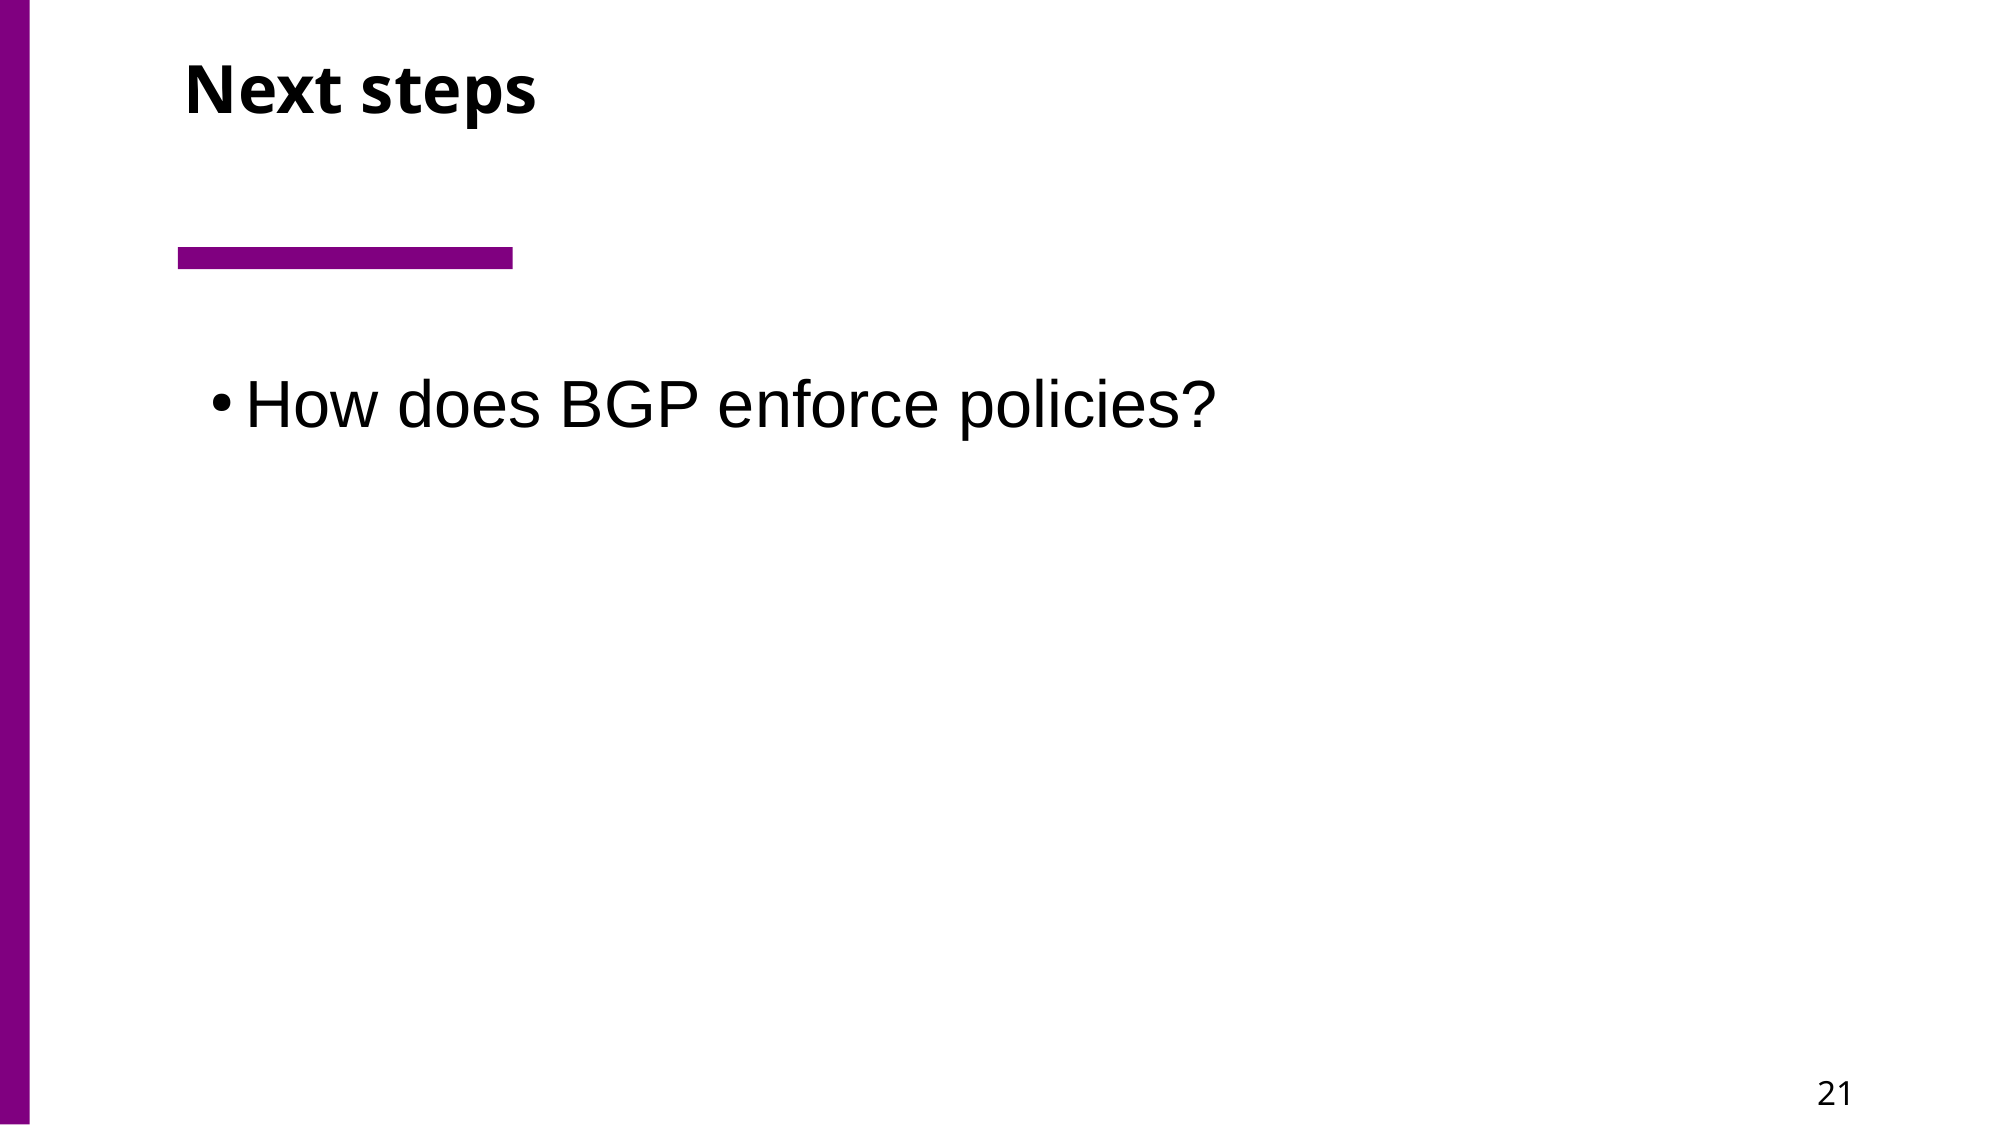

# Next steps
How does BGP enforce policies?